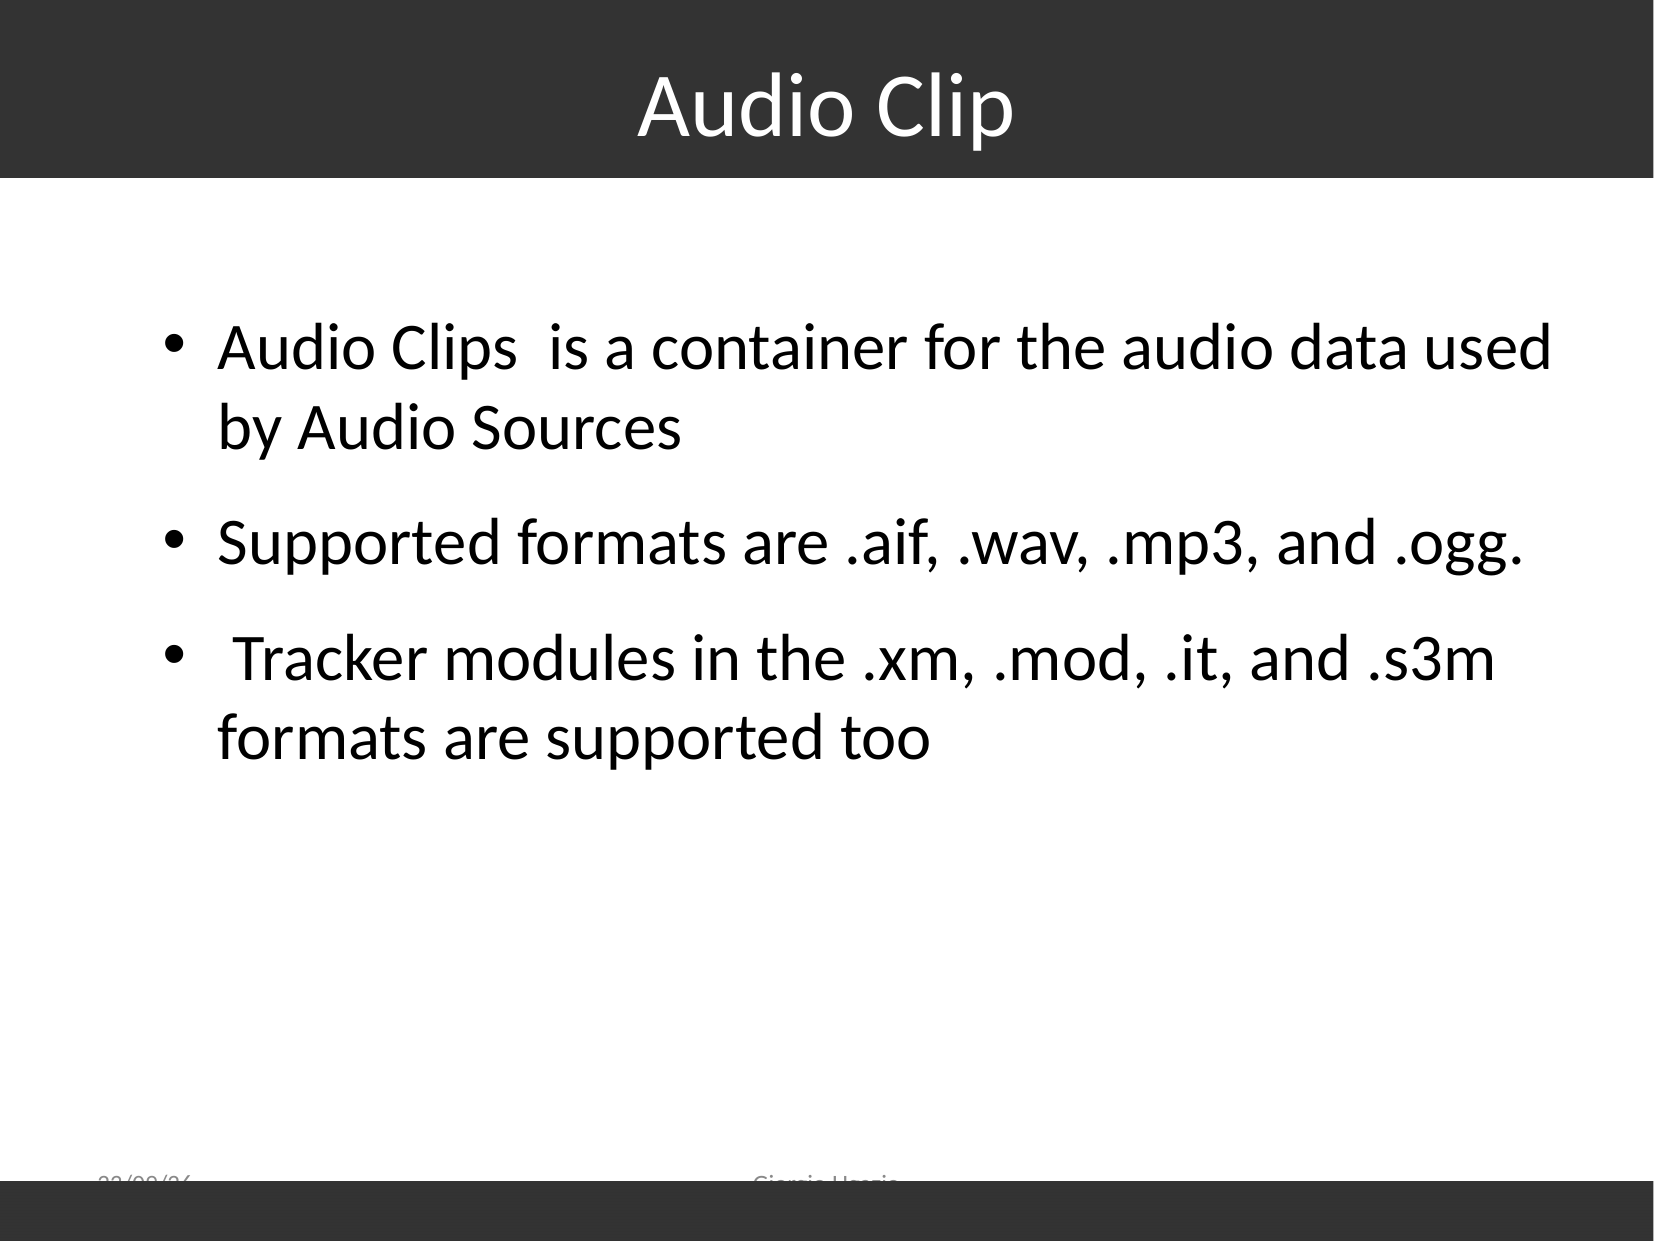

# Audio Clip
Audio Clips is a container for the audio data used by Audio Sources
Supported formats are .aif, .wav, .mp3, and .ogg.
 Tracker modules in the .xm, .mod, .it, and .s3m formats are supported too